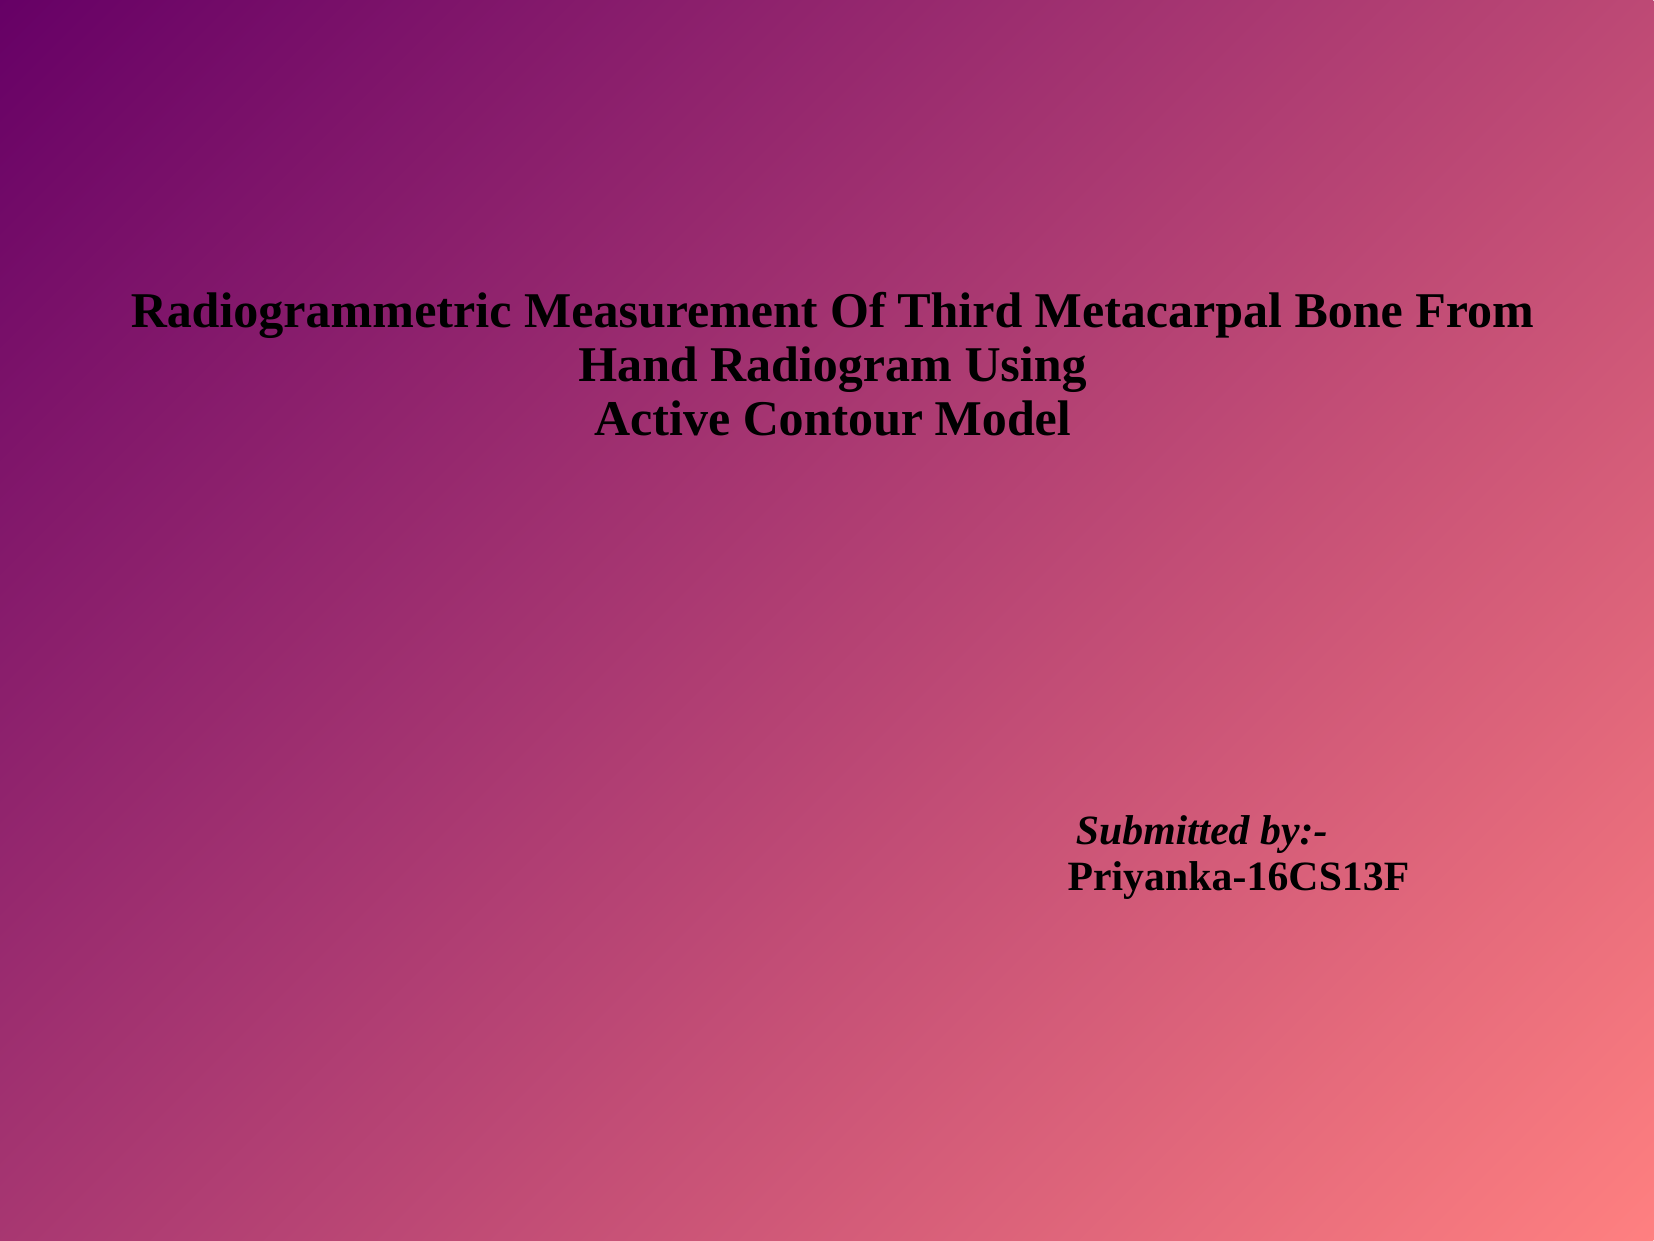

#
Radiogrammetric Measurement Of Third Metacarpal Bone From Hand Radiogram Using
Active Contour Model
										Submitted by:-
											Priyanka-16CS13F